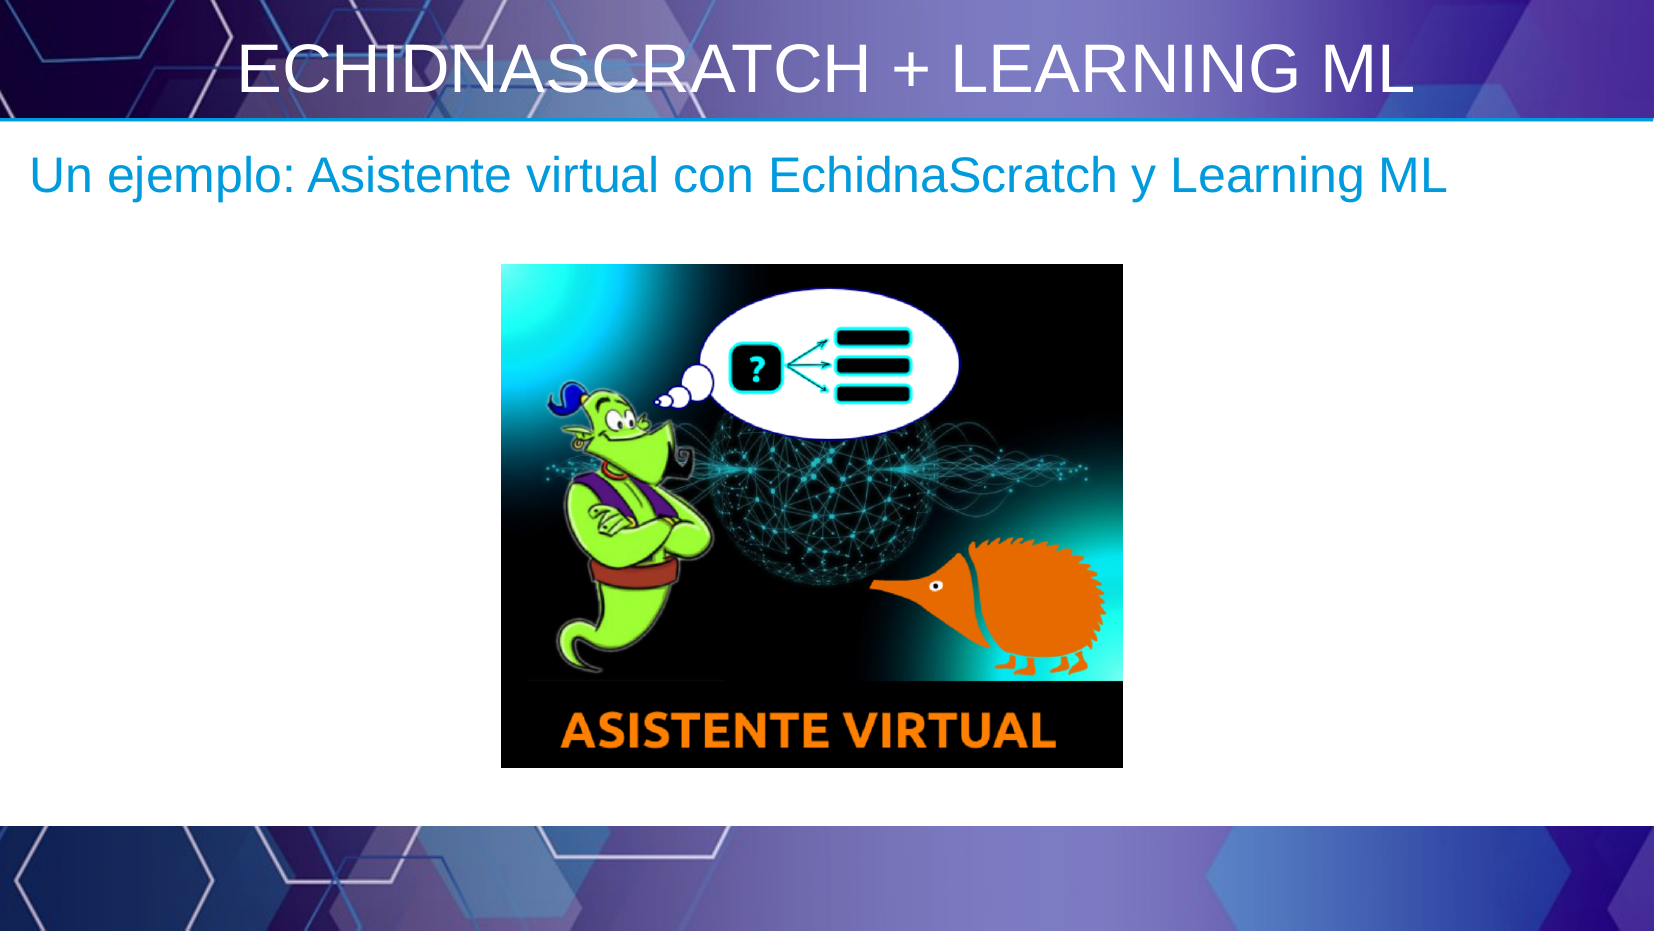

# ECHIDNASCRATCH + LEARNING ML
Un ejemplo: Asistente virtual con EchidnaScratch y Learning ML
23